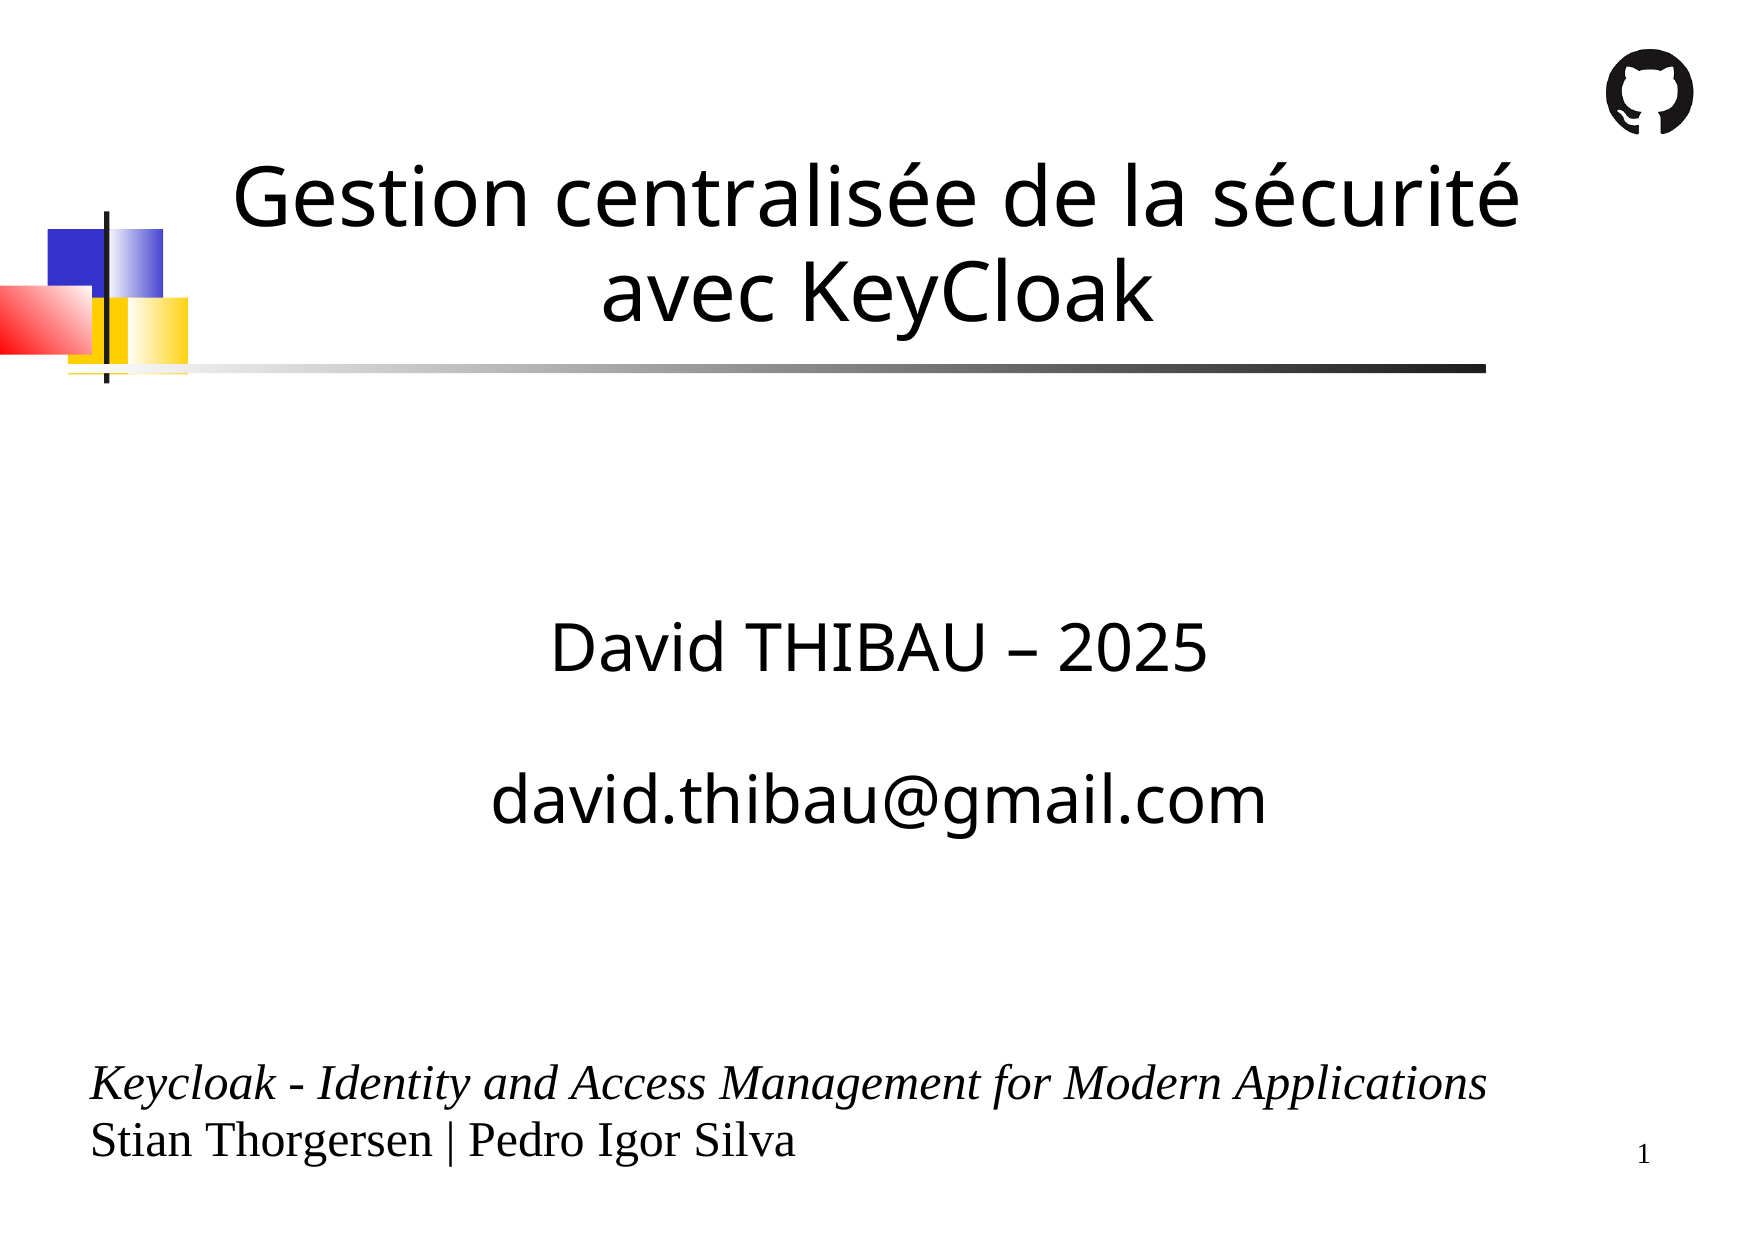

# Gestion centralisée de la sécurité avec KeyCloak
David THIBAU – 2025
david.thibau@gmail.com
Keycloak - Identity and Access Management for Modern Applications
Stian Thorgersen | Pedro Igor Silva